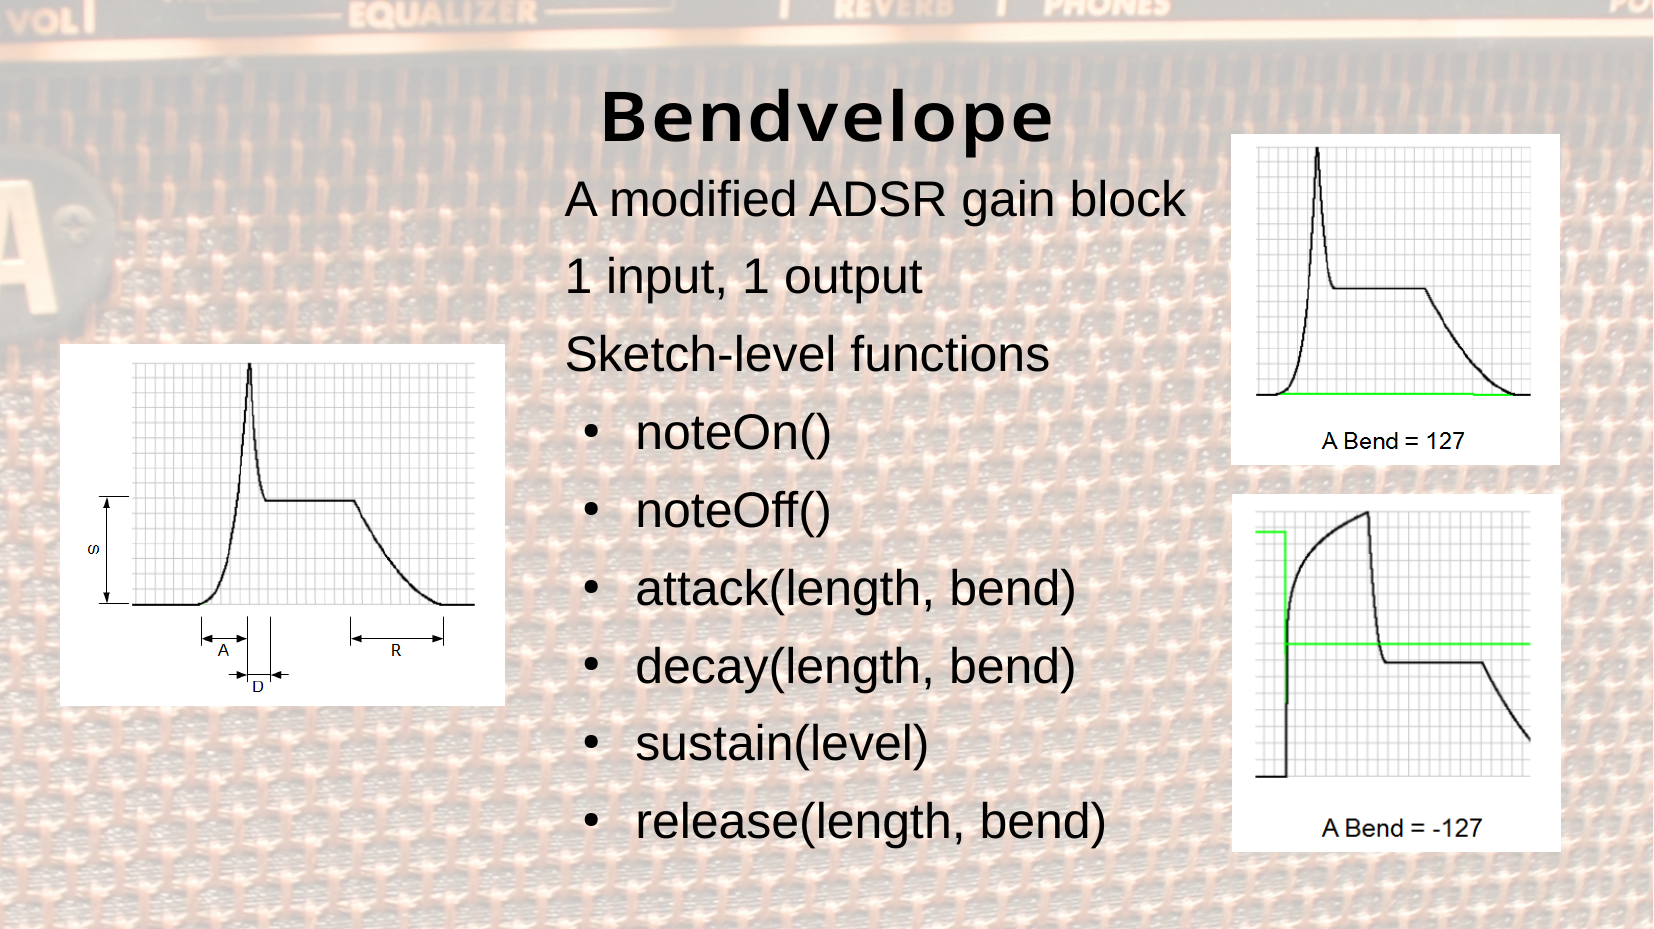

# Bendvelope
A modified ADSR gain block
1 input, 1 output
Sketch-level functions
noteOn()
noteOff()
attack(length, bend)
decay(length, bend)
sustain(level)
release(length, bend)